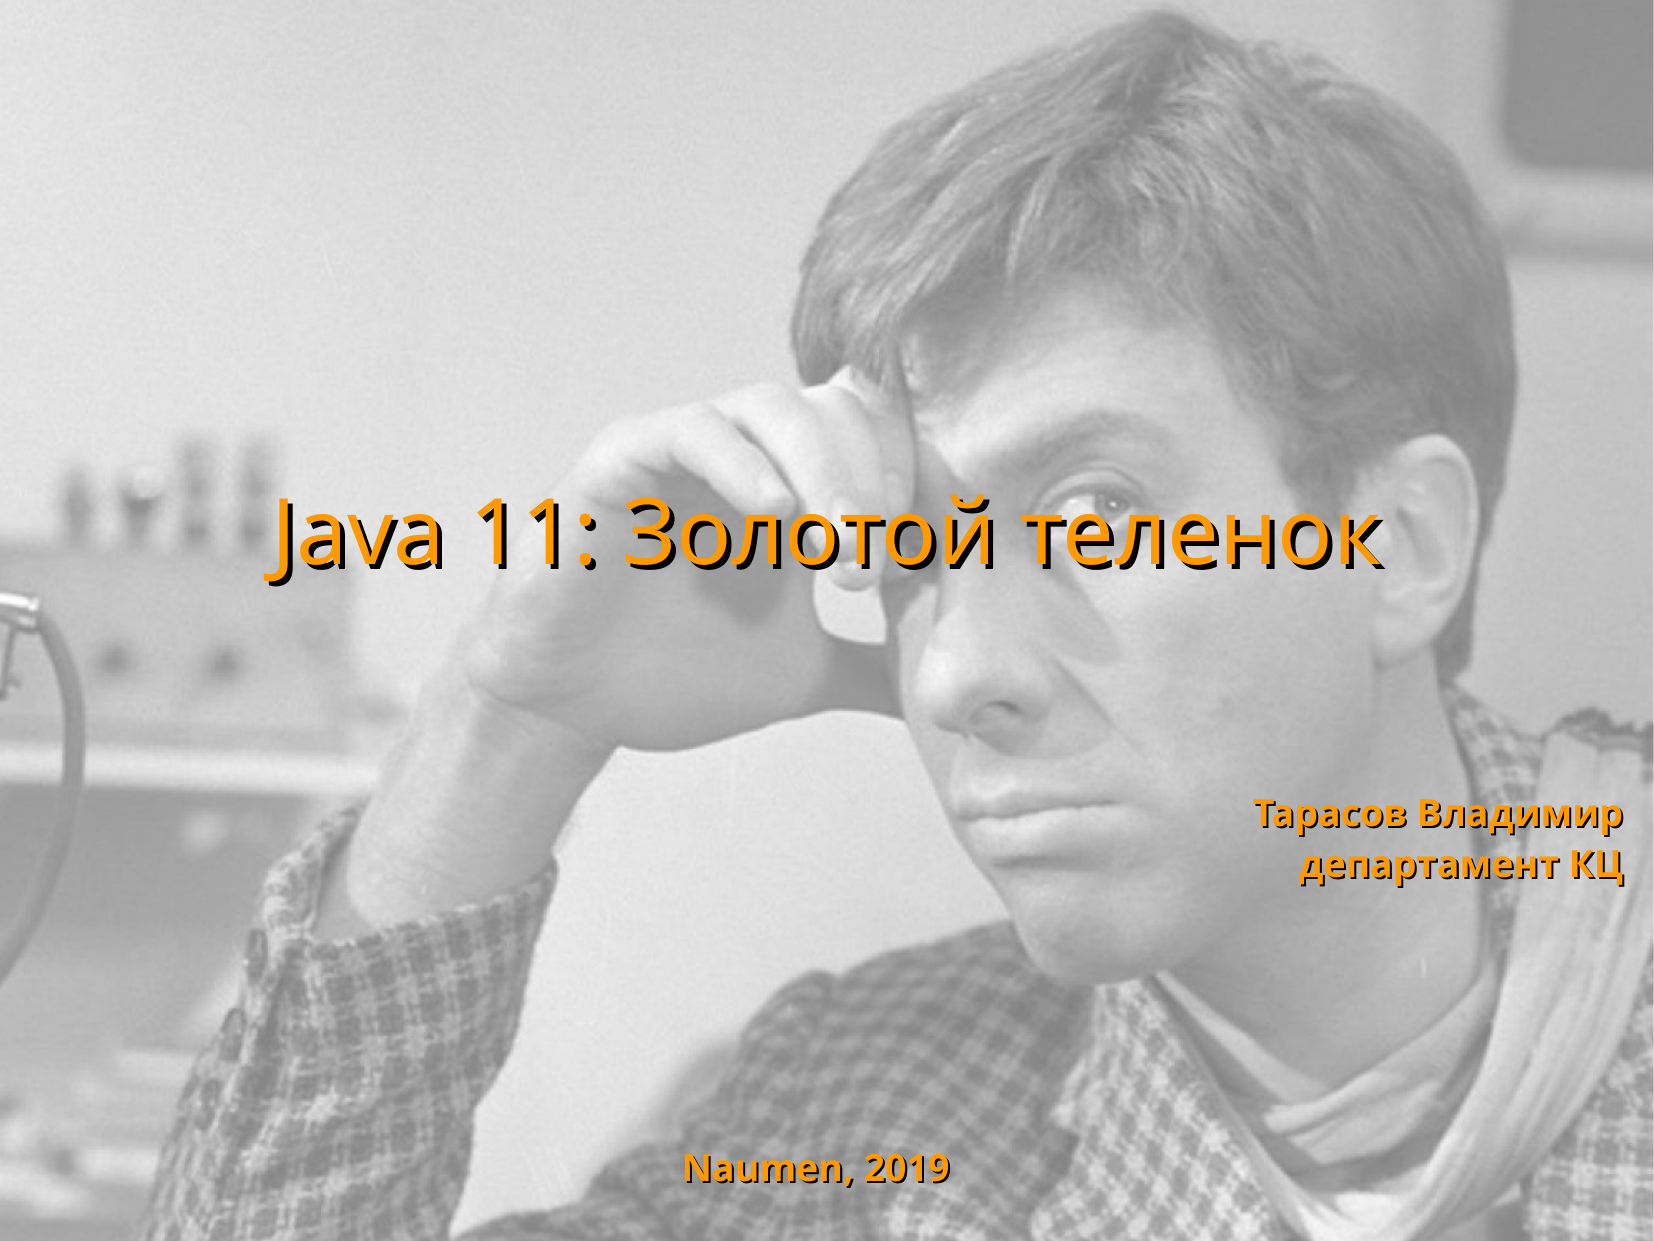

# Java 11: Золотой теленок
 Тарасов Владимир
департамент КЦ
Naumen, 2019